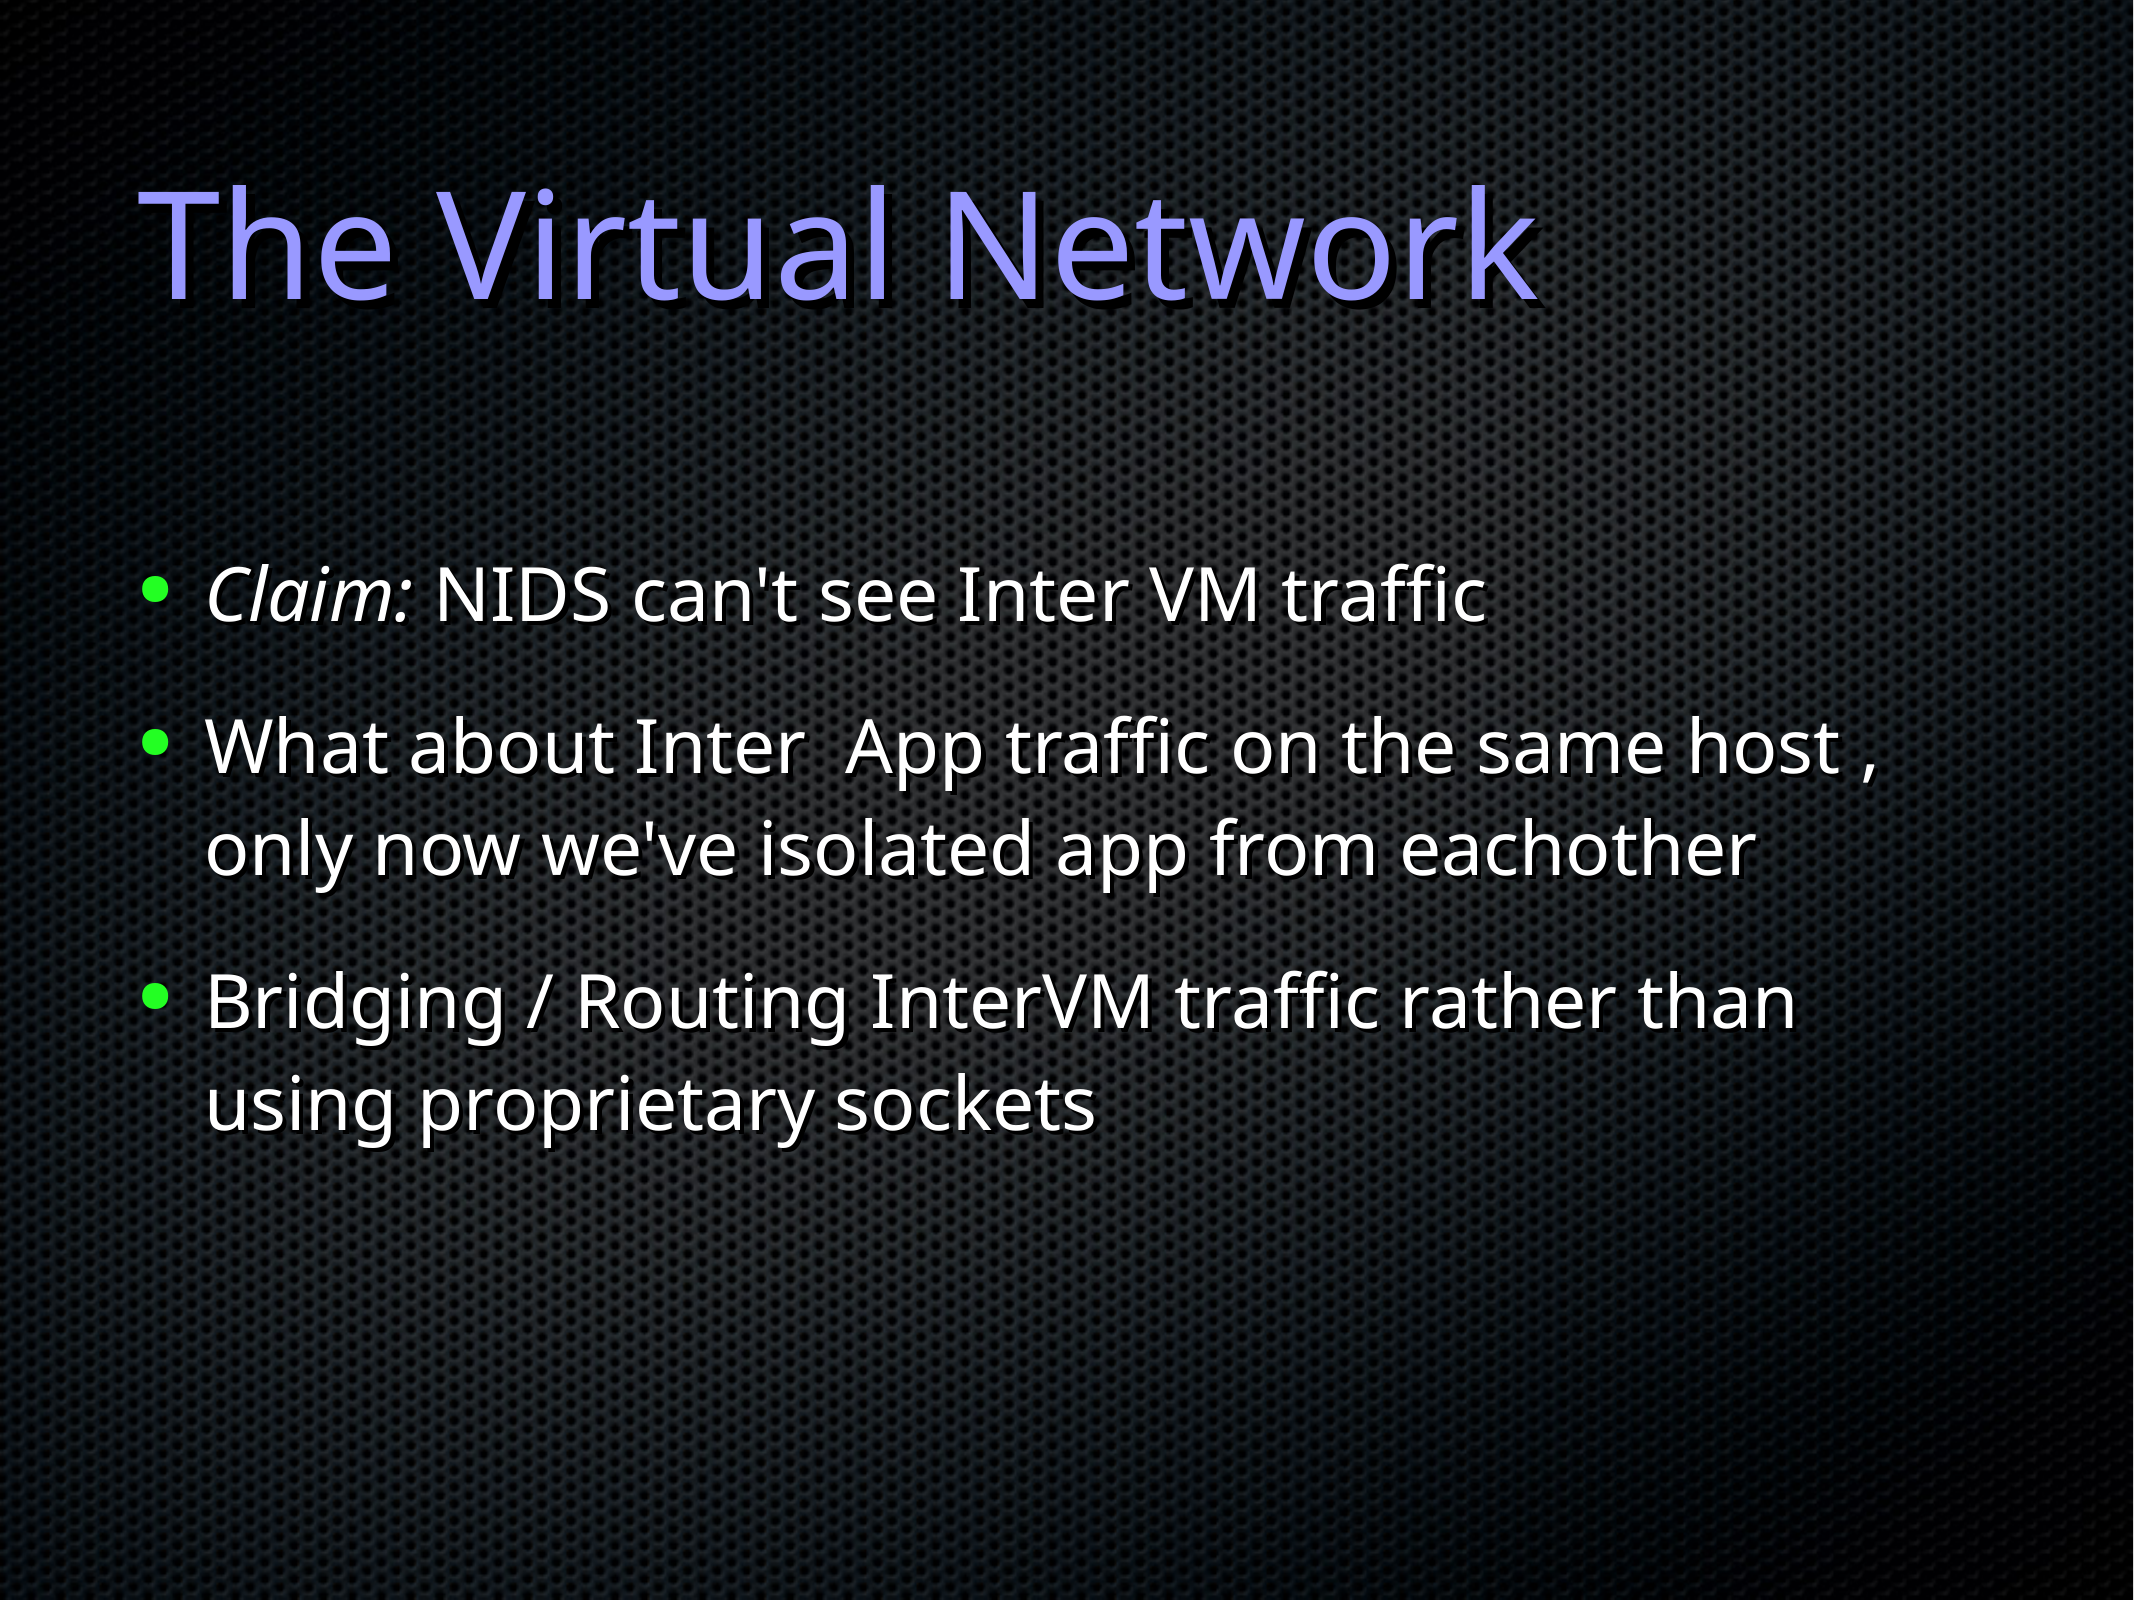

# The Virtual Network
Claim: NIDS can't see Inter VM traffic
What about Inter App traffic on the same host , only now we've isolated app from eachother
Bridging / Routing InterVM traffic rather than using proprietary sockets